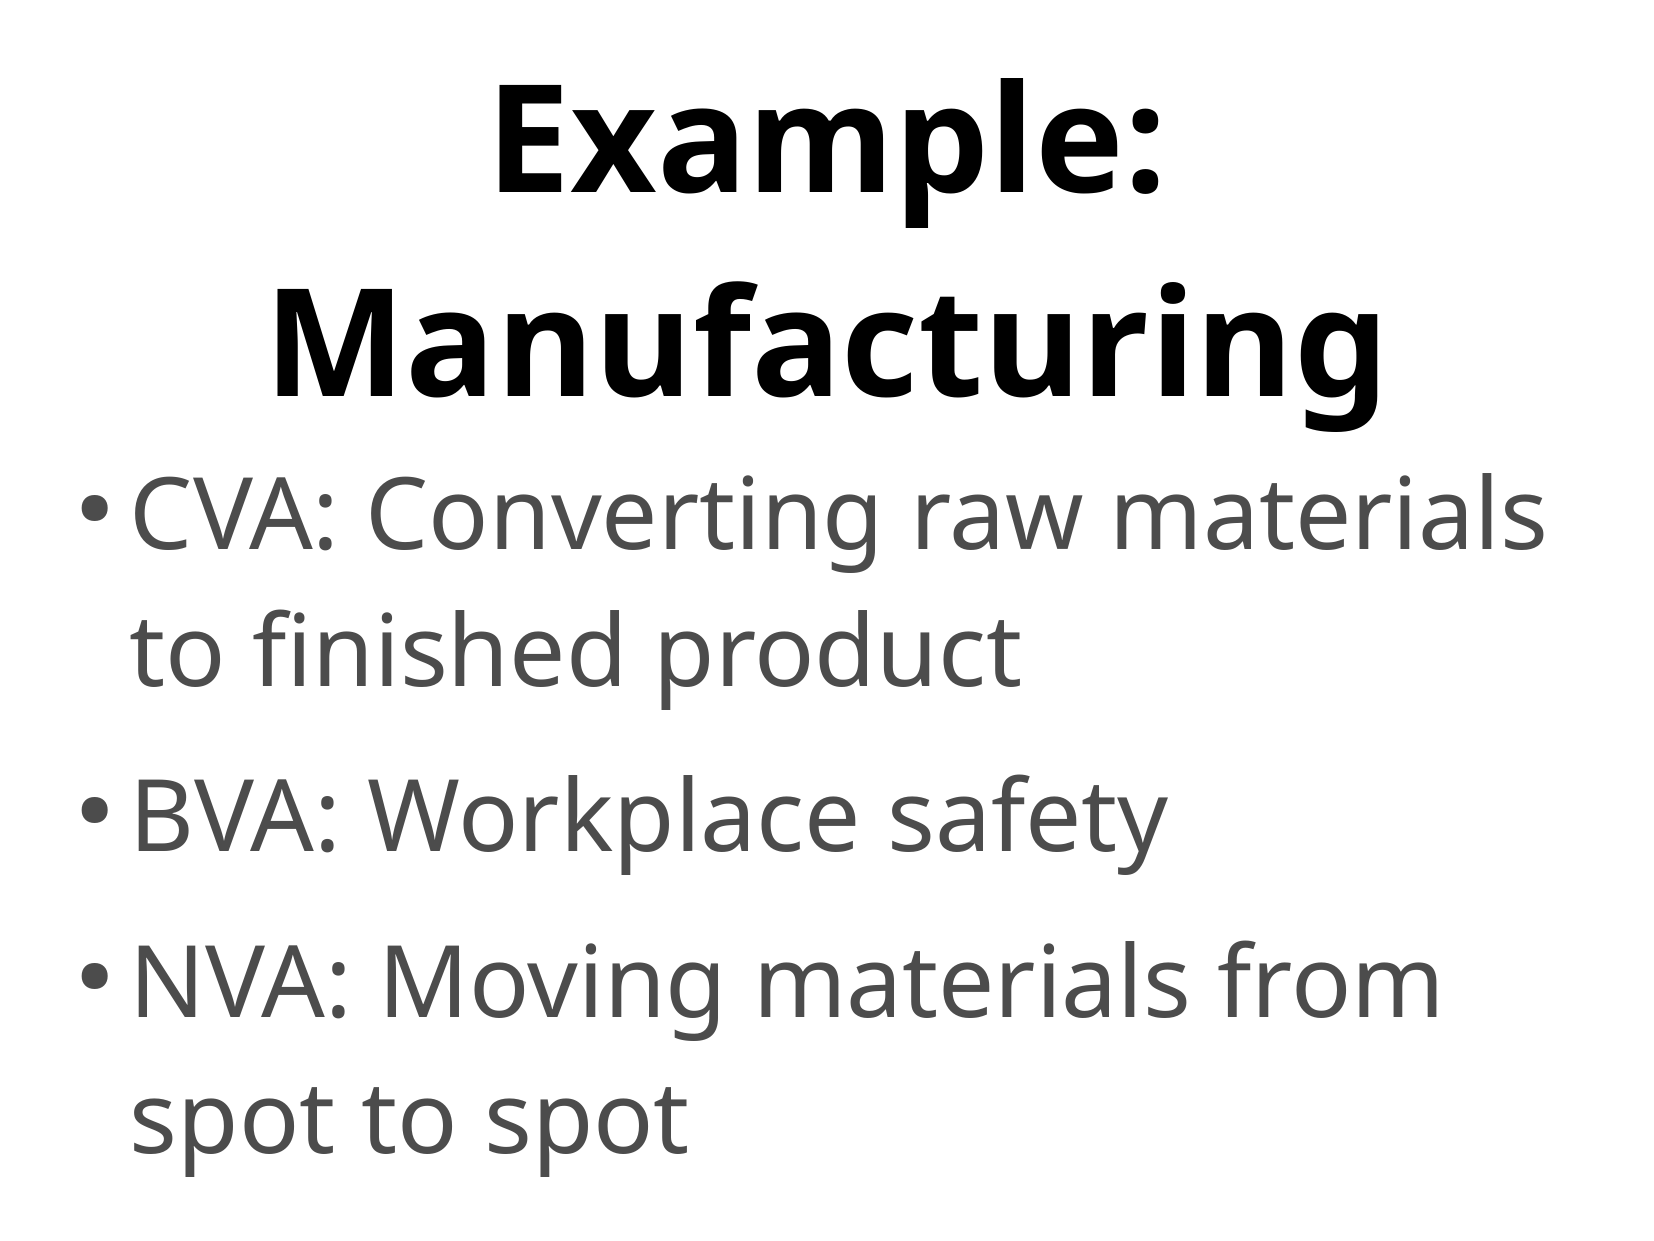

# Example: Manufacturing
CVA: Converting raw materials to finished product
BVA: Workplace safety
NVA: Moving materials from spot to spot